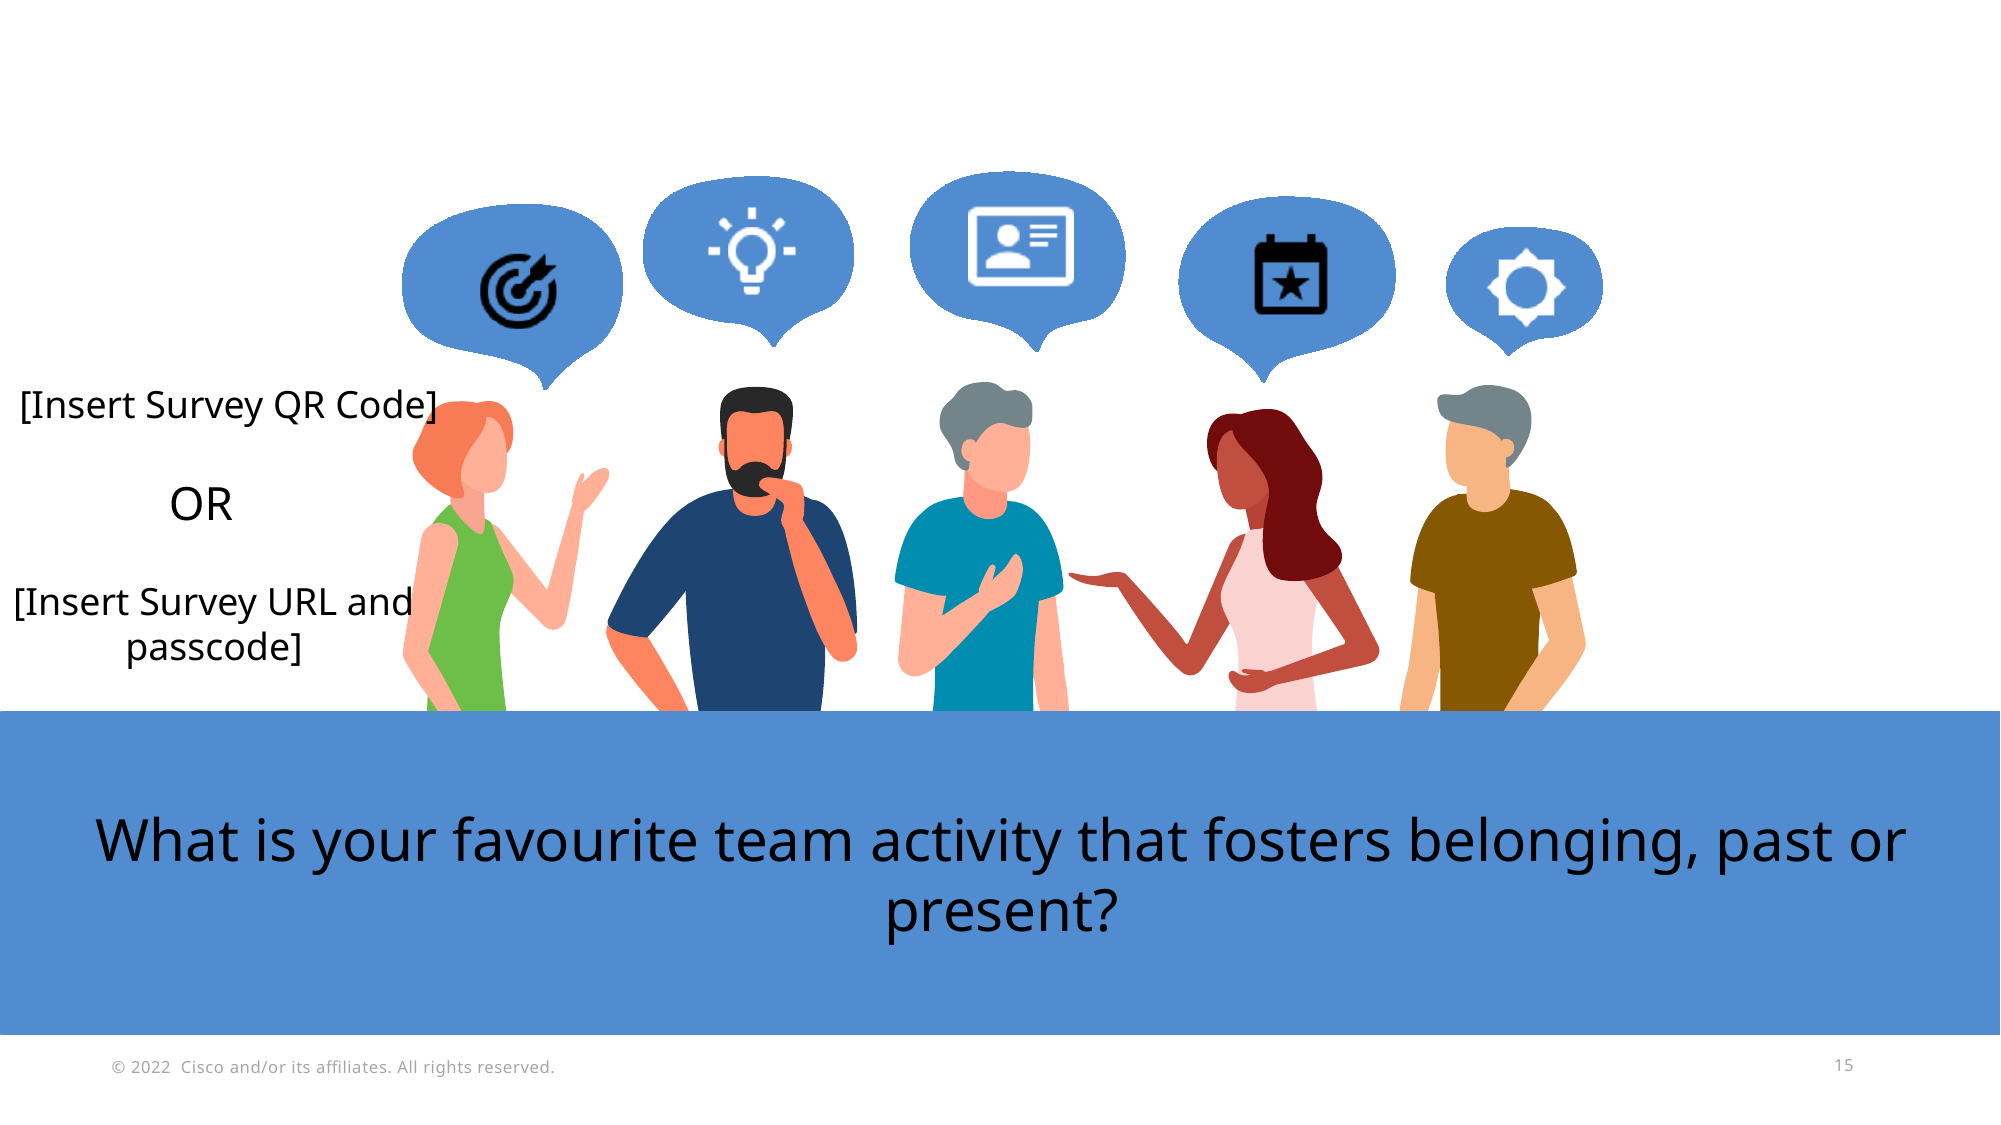

[Insert Survey QR Code]
OR
[Insert Survey URL and passcode]
What is your favourite team activity that fosters belonging, past or present?